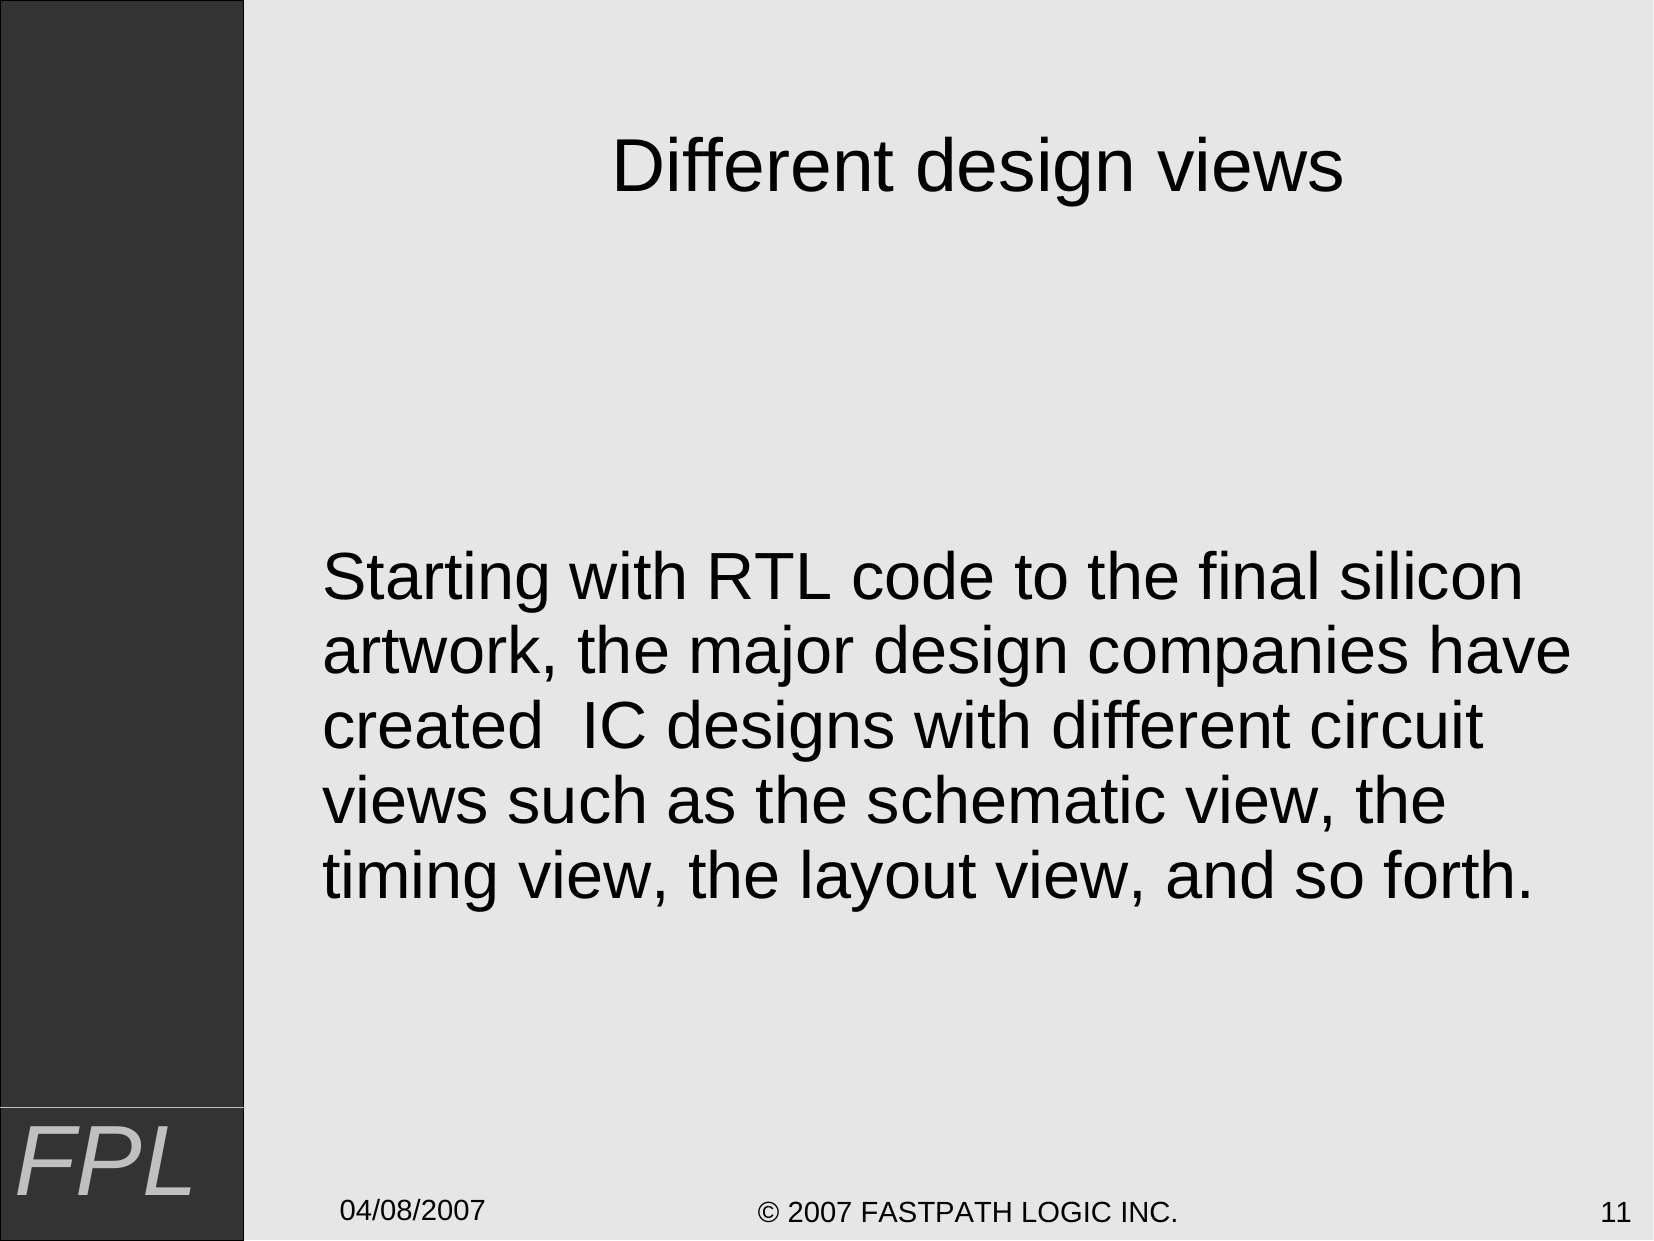

# Different design views
Starting with RTL code to the final silicon artwork, the major design companies have created IC designs with different circuit views such as the schematic view, the timing view, the layout view, and so forth.
04/08/2007
11
© 2007 FASTPATH LOGIC INC.